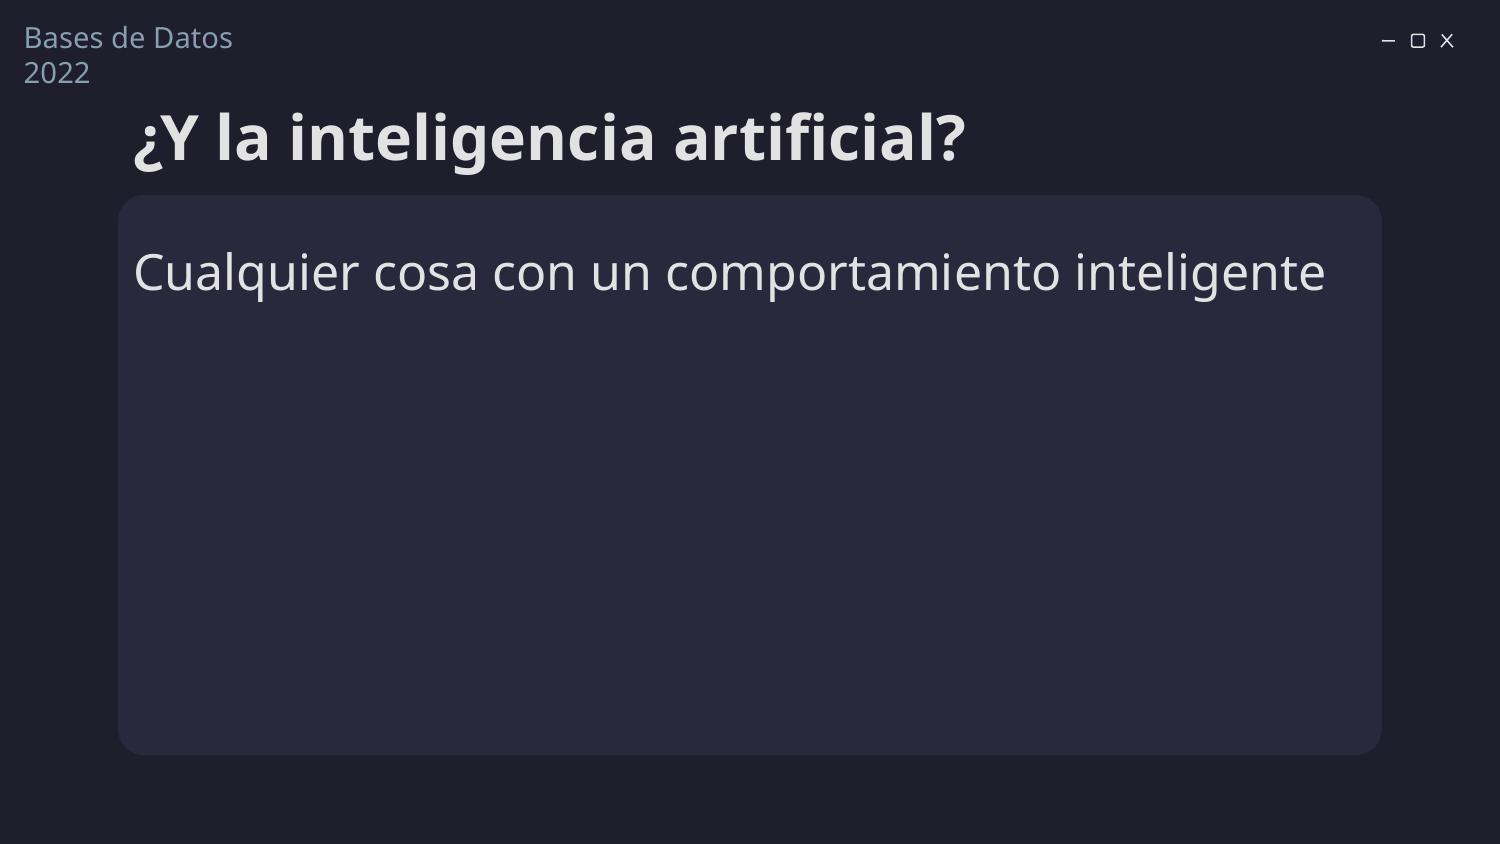

# ¿Y la inteligencia artificial?
Cualquier cosa con un comportamiento inteligente